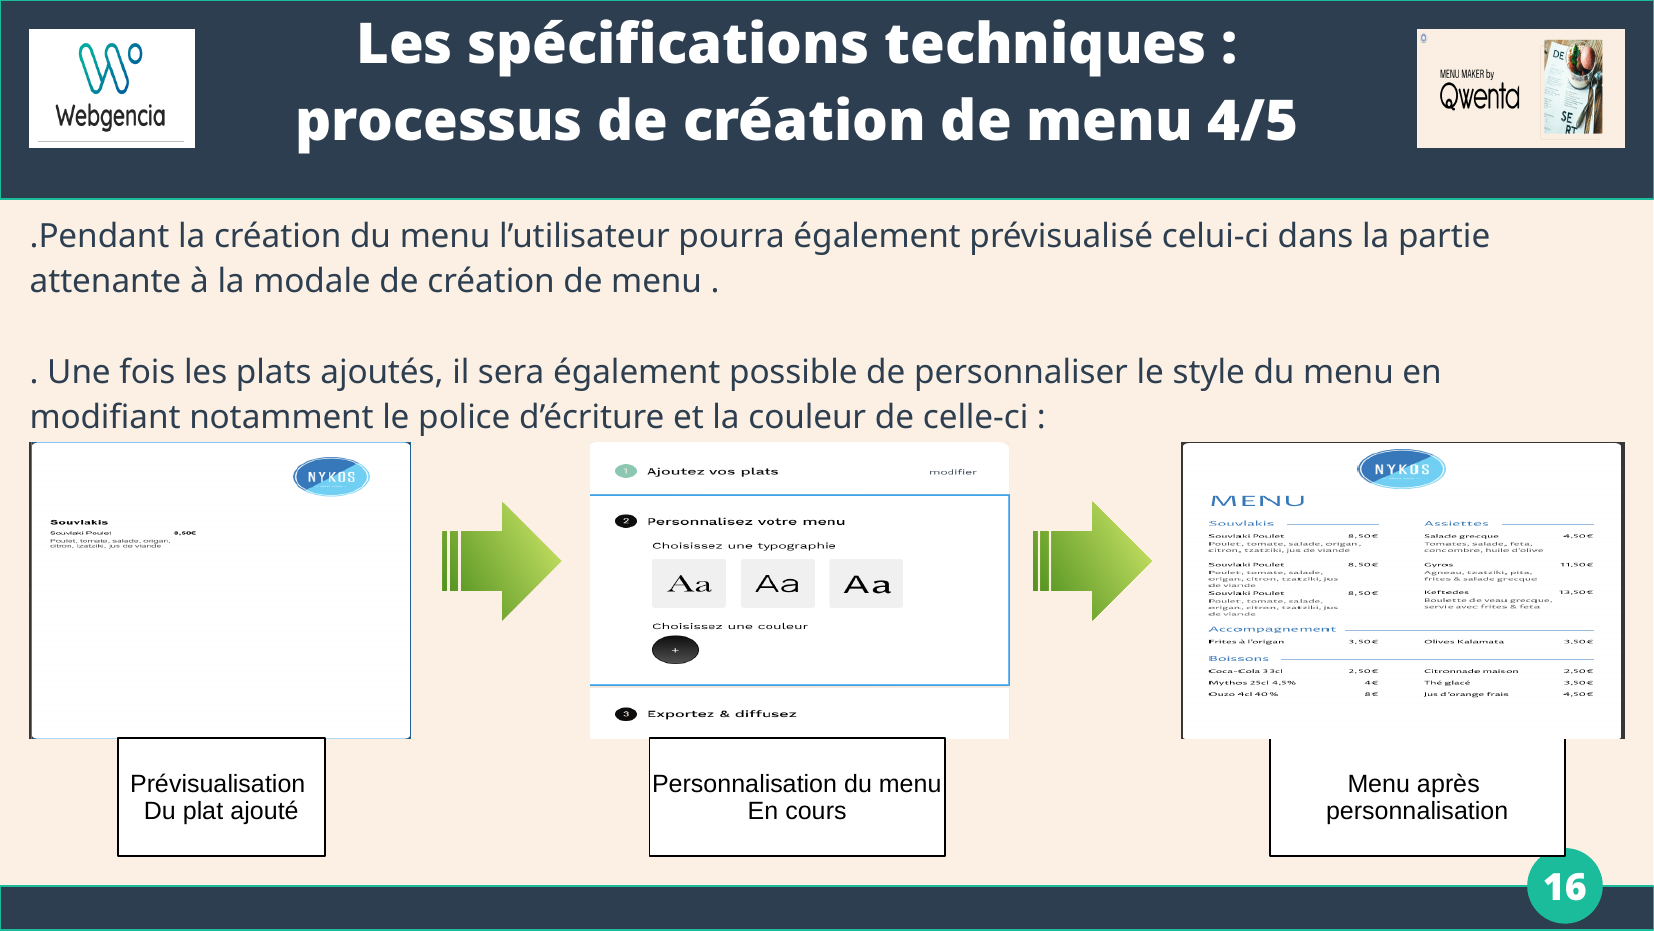

# Les spécifications techniques : processus de création de menu 4/5
.Pendant la création du menu l’utilisateur pourra également prévisualisé celui-ci dans la partie attenante à la modale de création de menu .
. Une fois les plats ajoutés, il sera également possible de personnaliser le style du menu en modifiant notamment le police d’écriture et la couleur de celle-ci :
Prévisualisation
Du plat ajouté
Personnalisation du menu
En cours
Menu après
personnalisation
16